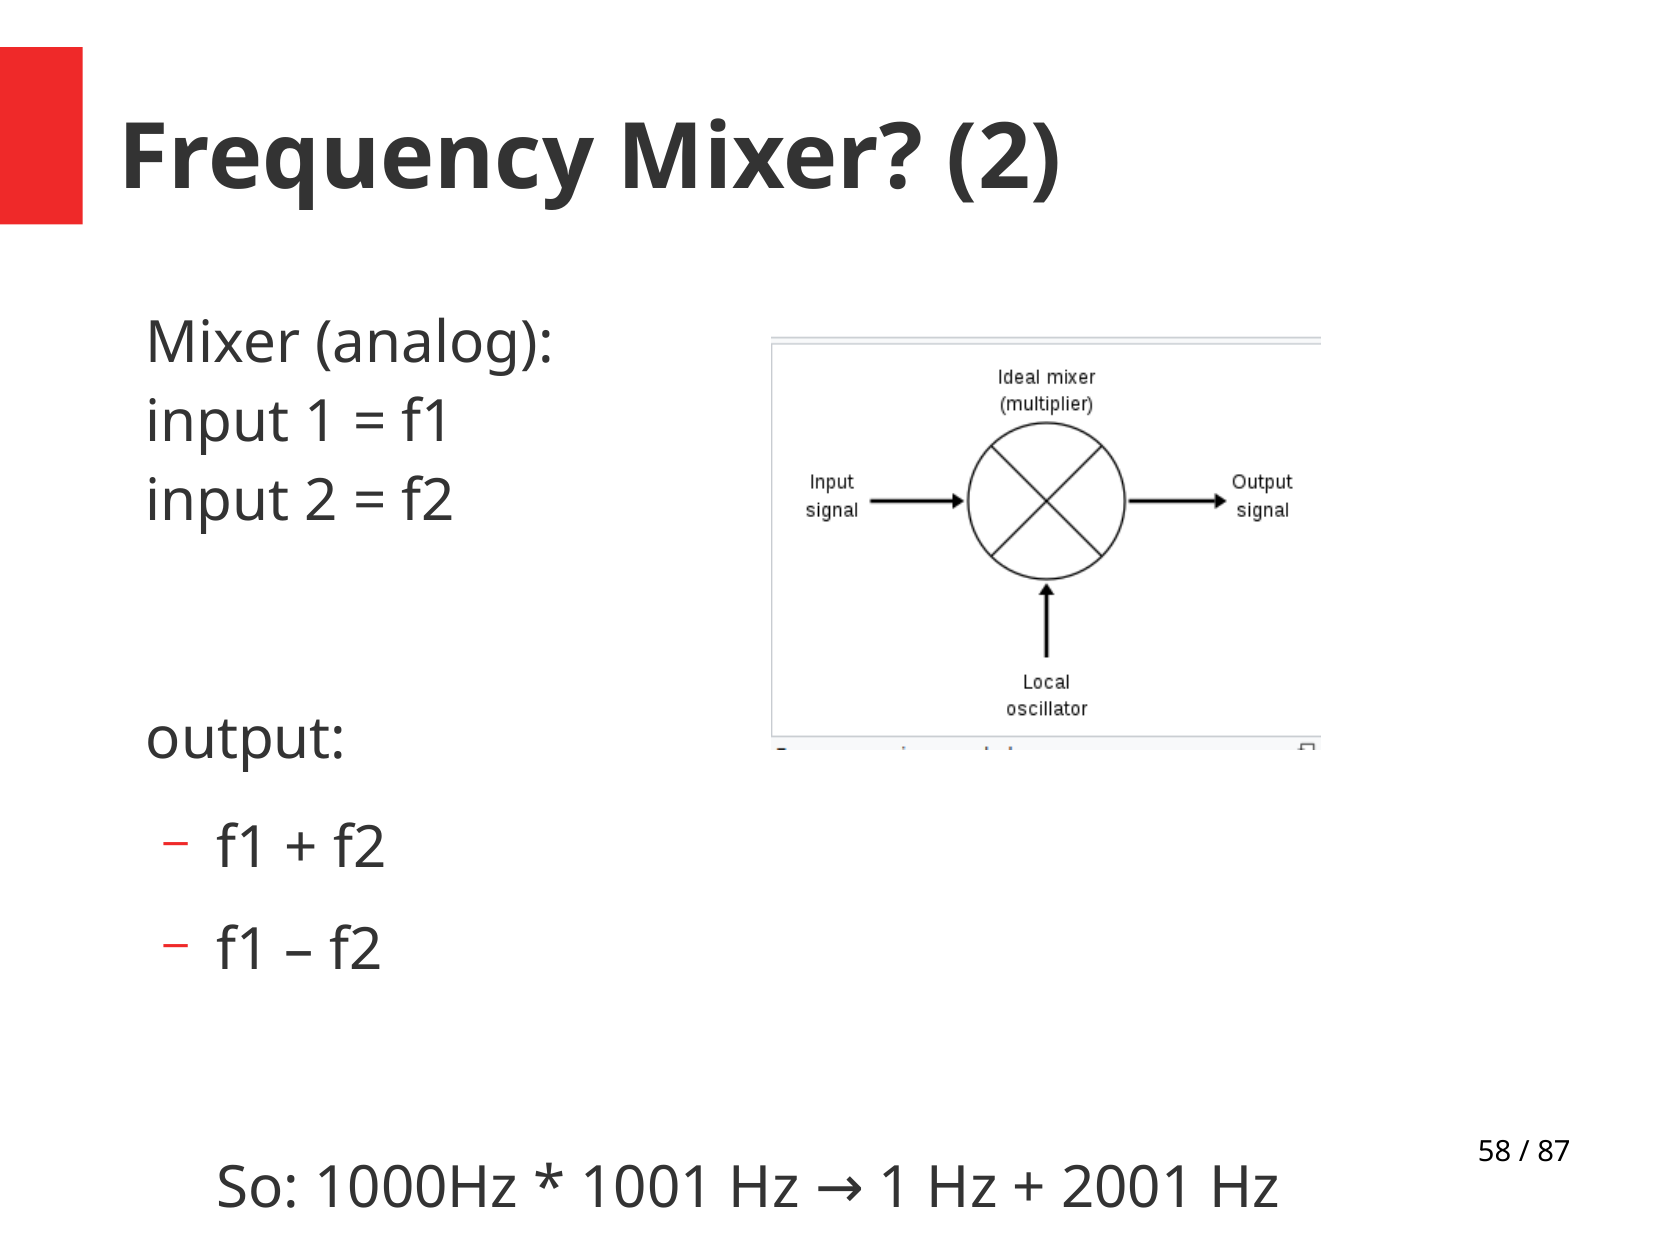

# Frequency Mixer? (2)
Mixer (analog):
input 1 = f1
input 2 = f2
output:
f1 + f2
f1 – f2
So: 1000Hz * 1001 Hz → 1 Hz + 2001 Hz
58